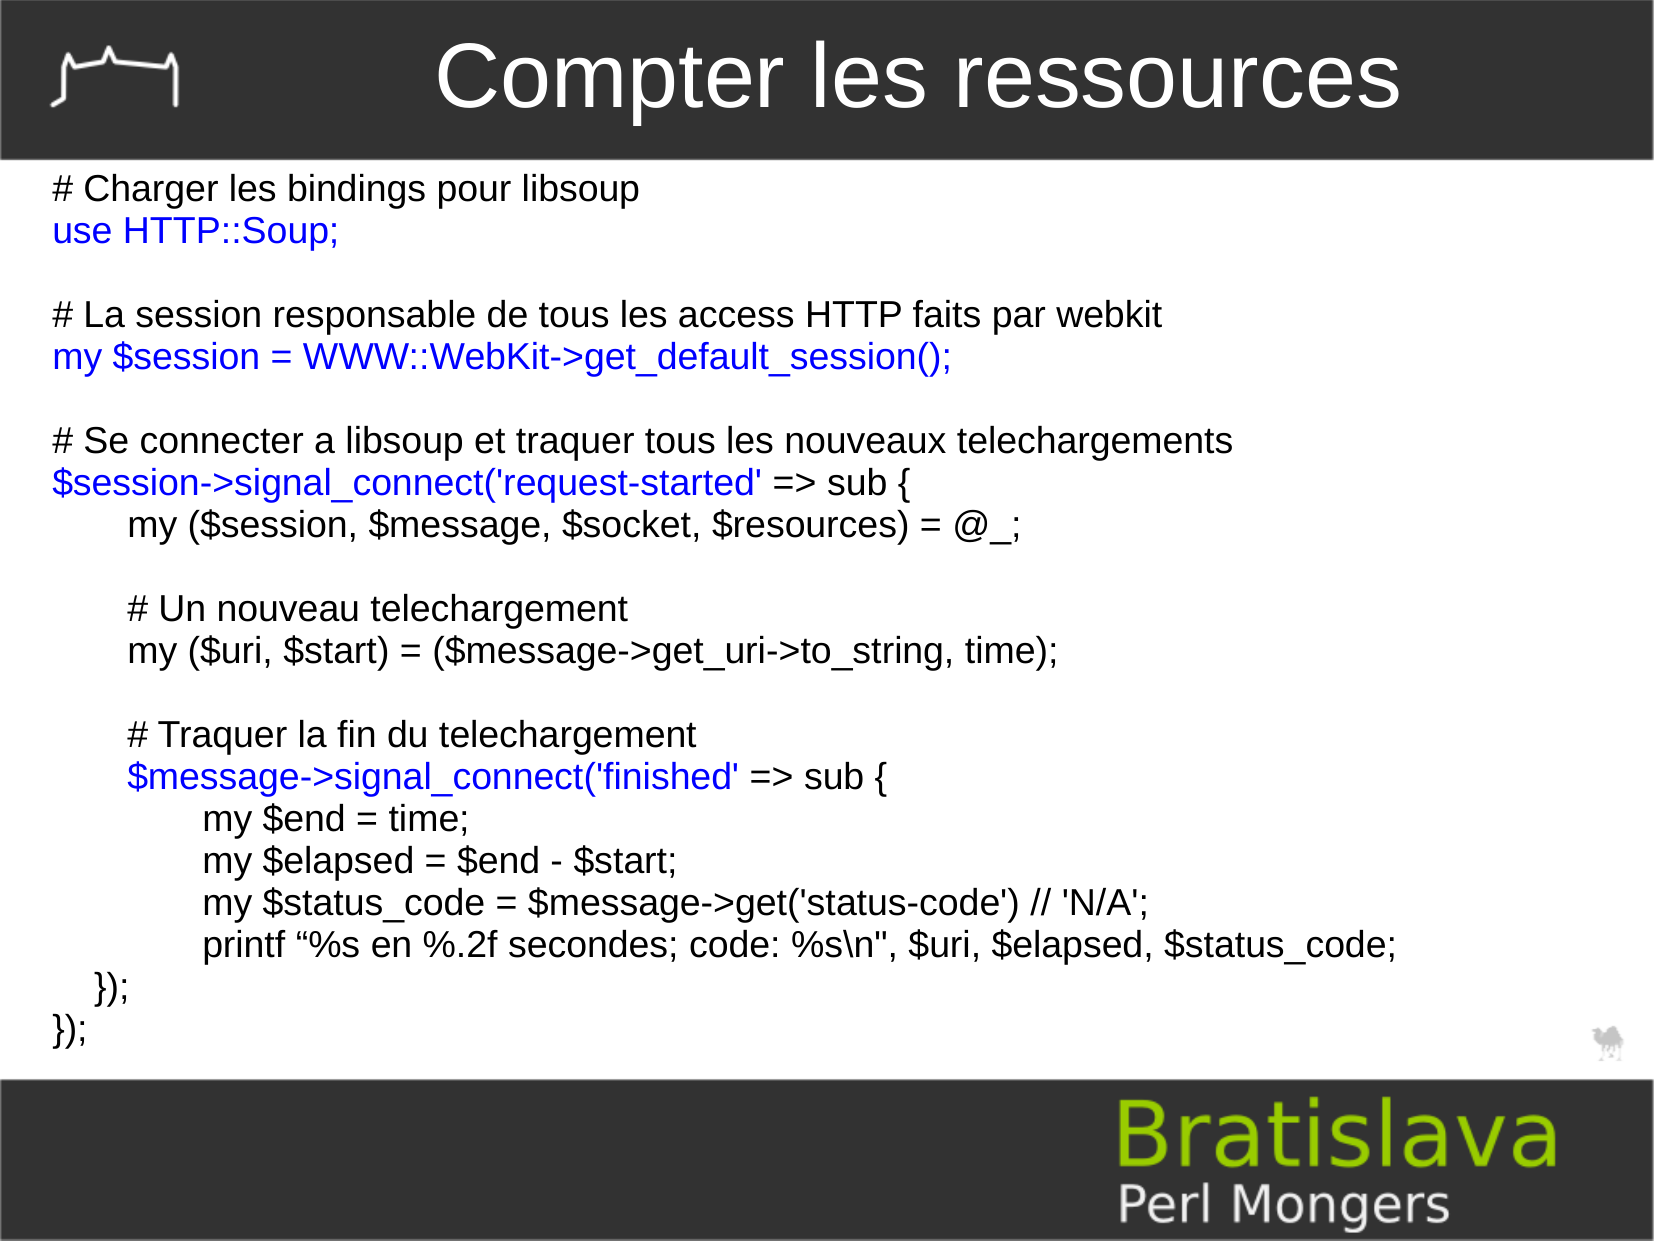

# Compter les ressources
# Charger les bindings pour libsoup
use HTTP::Soup;
# La session responsable de tous les access HTTP faits par webkit
my $session = WWW::WebKit->get_default_session();
# Se connecter a libsoup et traquer tous les nouveaux telechargements
$session->signal_connect('request-started' => sub {
	my ($session, $message, $socket, $resources) = @_;
	# Un nouveau telechargement
	my ($uri, $start) = ($message->get_uri->to_string, time);
	# Traquer la fin du telechargement
	$message->signal_connect('finished' => sub {
		my $end = time;
		my $elapsed = $end - $start;
		my $status_code = $message->get('status-code') // 'N/A';
 	printf “%s en %.2f secondes; code: %s\n", $uri, $elapsed, $status_code;
 });
});